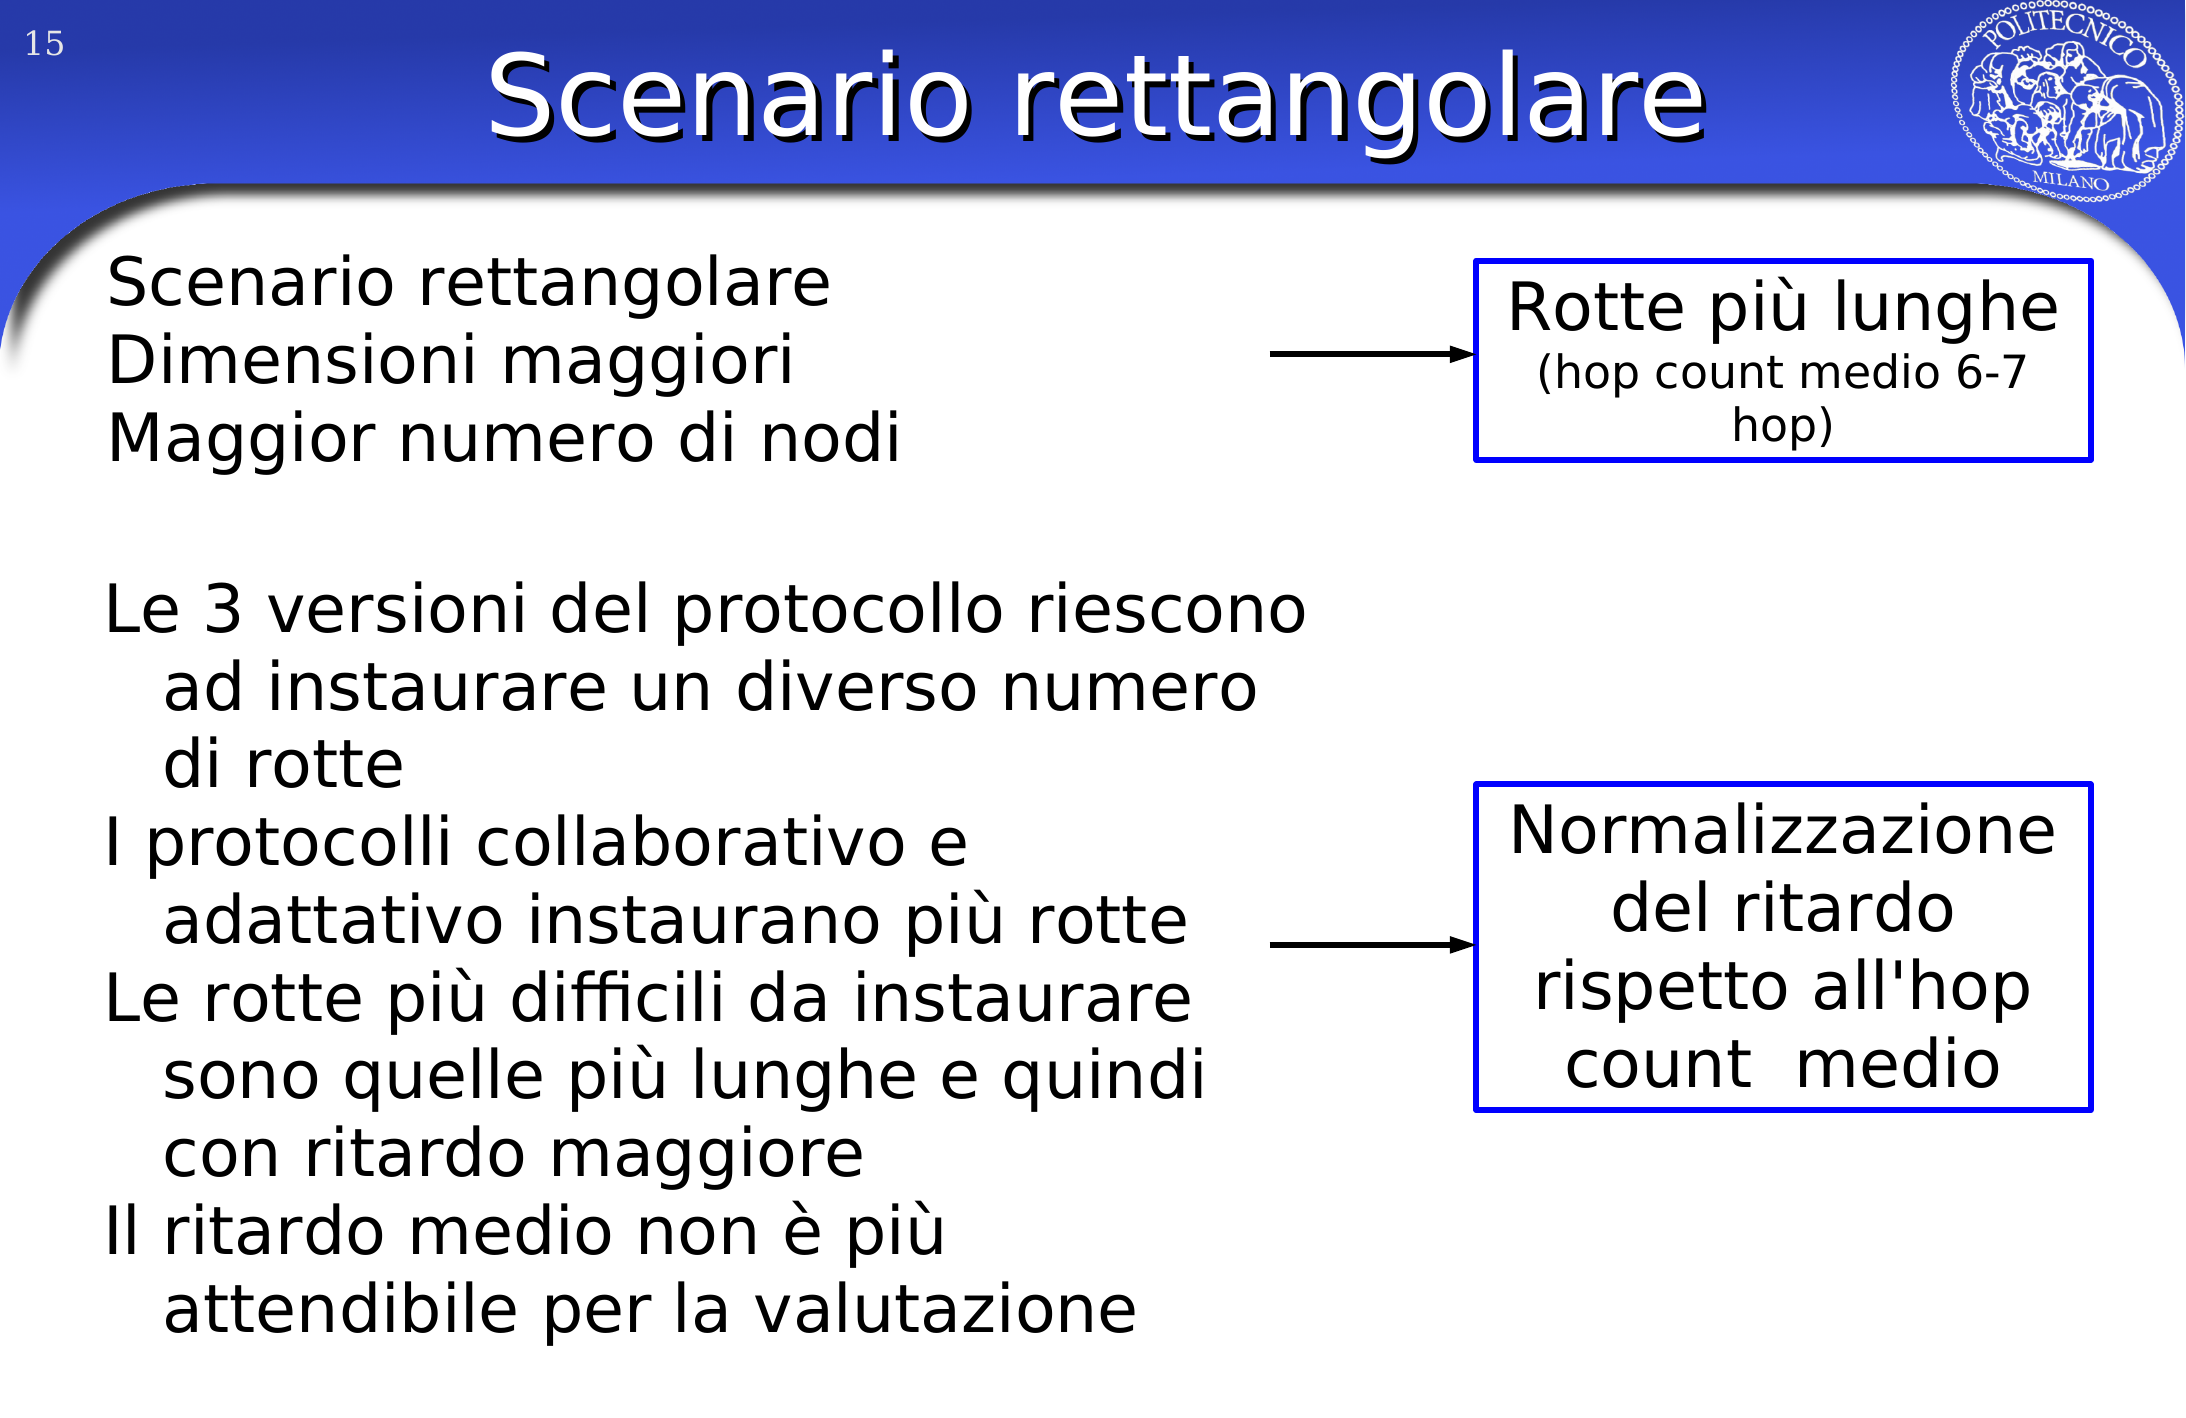

15
# Scenario rettangolare
Scenario rettangolare
Dimensioni maggiori
Maggior numero di nodi
Rotte più lunghe
(hop count medio 6-7 hop)
Le 3 versioni del protocollo riescono ad instaurare un diverso numero di rotte
I protocolli collaborativo e adattativo instaurano più rotte
Le rotte più difficili da instaurare sono quelle più lunghe e quindi con ritardo maggiore
Il ritardo medio non è più attendibile per la valutazione
Normalizzazione del ritardo rispetto all'hop count medio